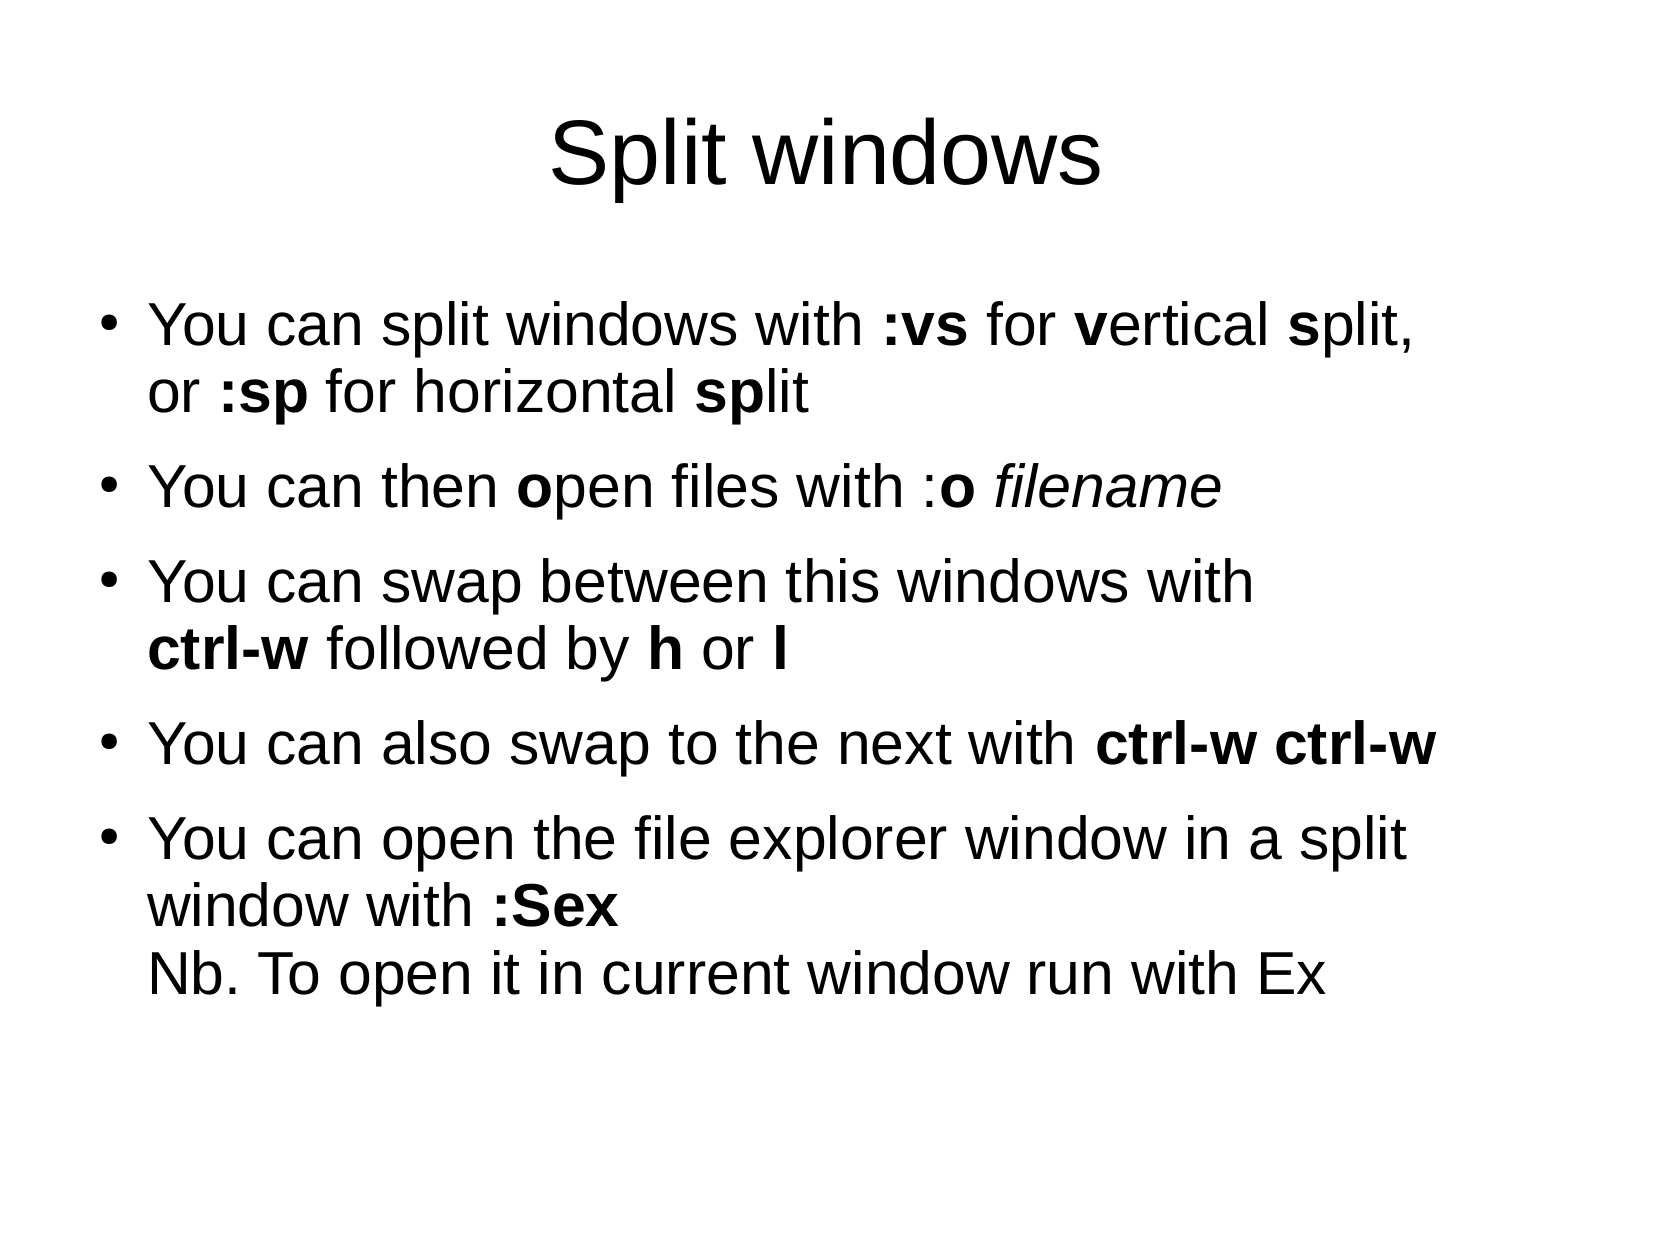

# Split windows
You can split windows with :vs for vertical split, or :sp for horizontal split
You can then open files with :o filename
You can swap between this windows with
ctrl-w followed by h or l
You can also swap to the next with ctrl-w ctrl-w
You can open the file explorer window in a split window with :Sex
Nb. To open it in current window run with Ex